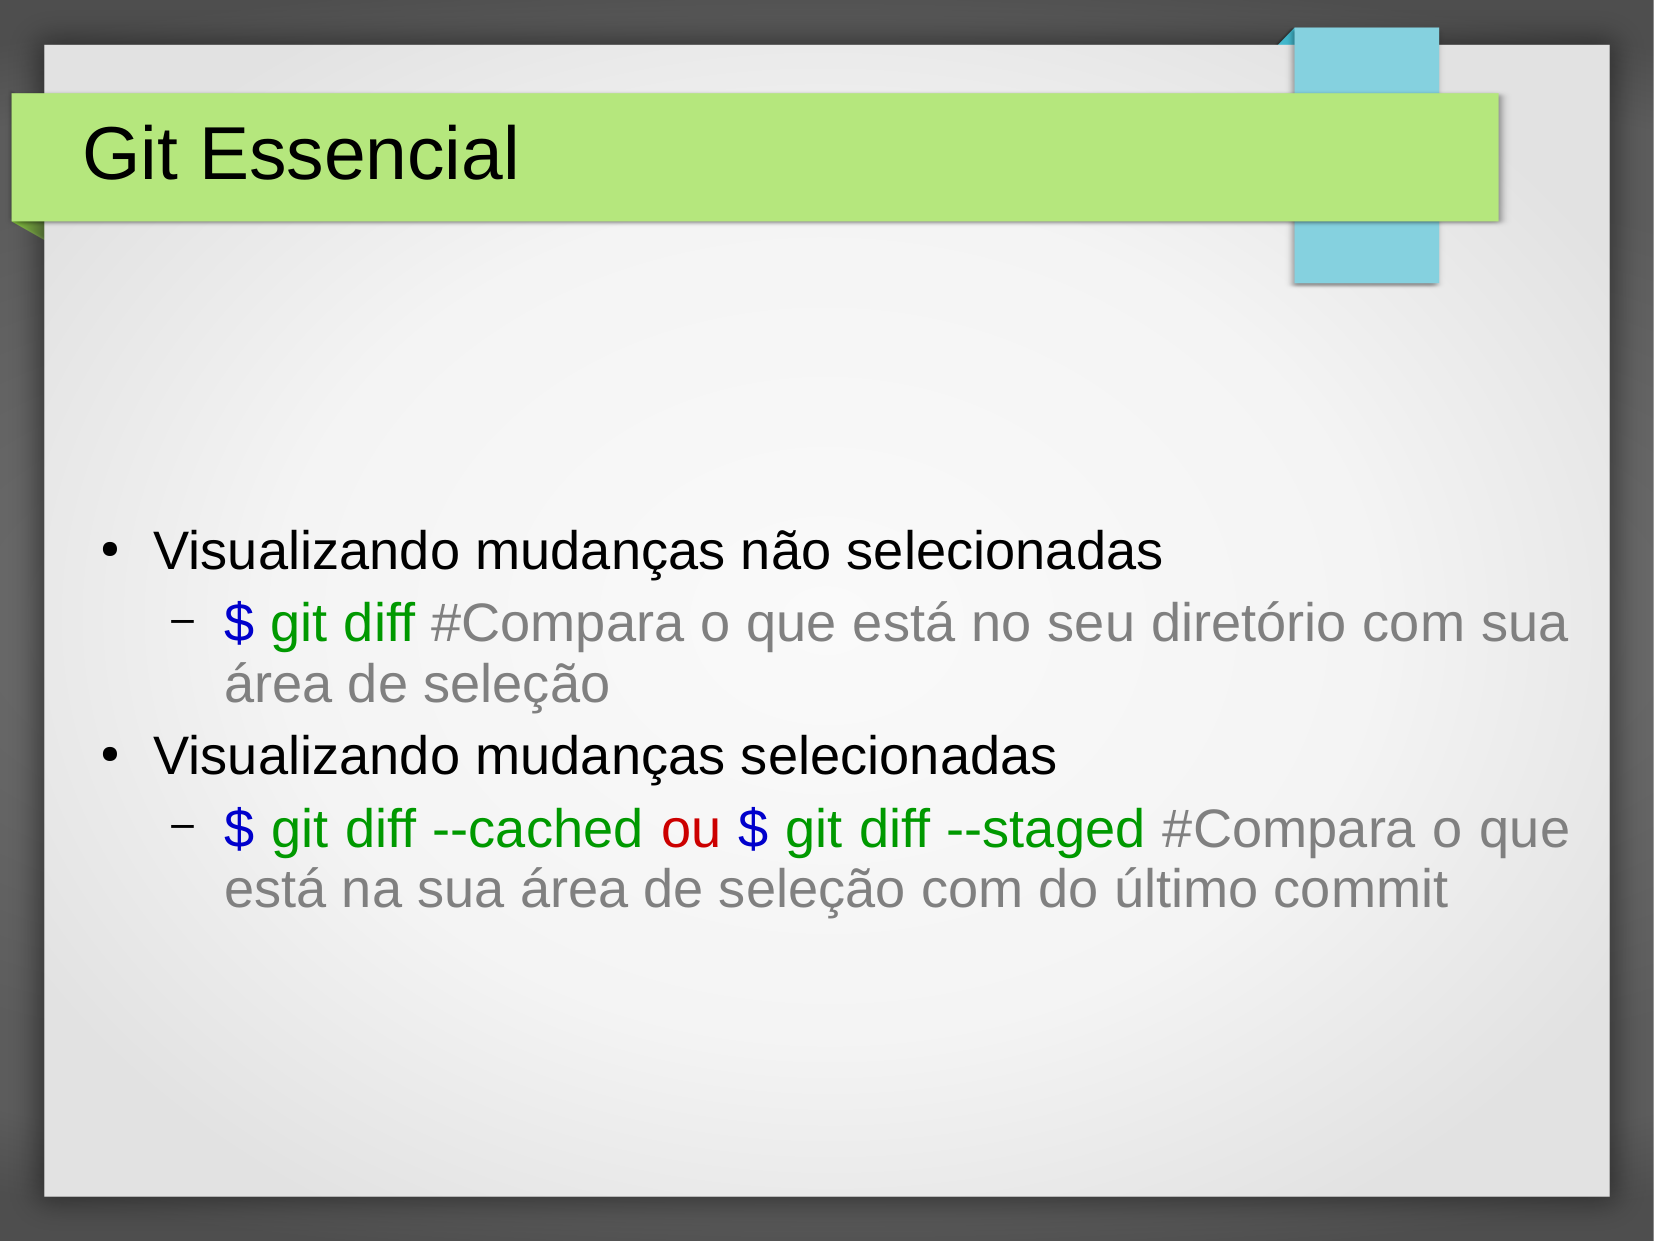

# Git Essencial
Visualizando mudanças não selecionadas
$ git diff #Compara o que está no seu diretório com sua área de seleção
Visualizando mudanças selecionadas
$ git diff --cached ou $ git diff --staged #Compara o que está na sua área de seleção com do último commit